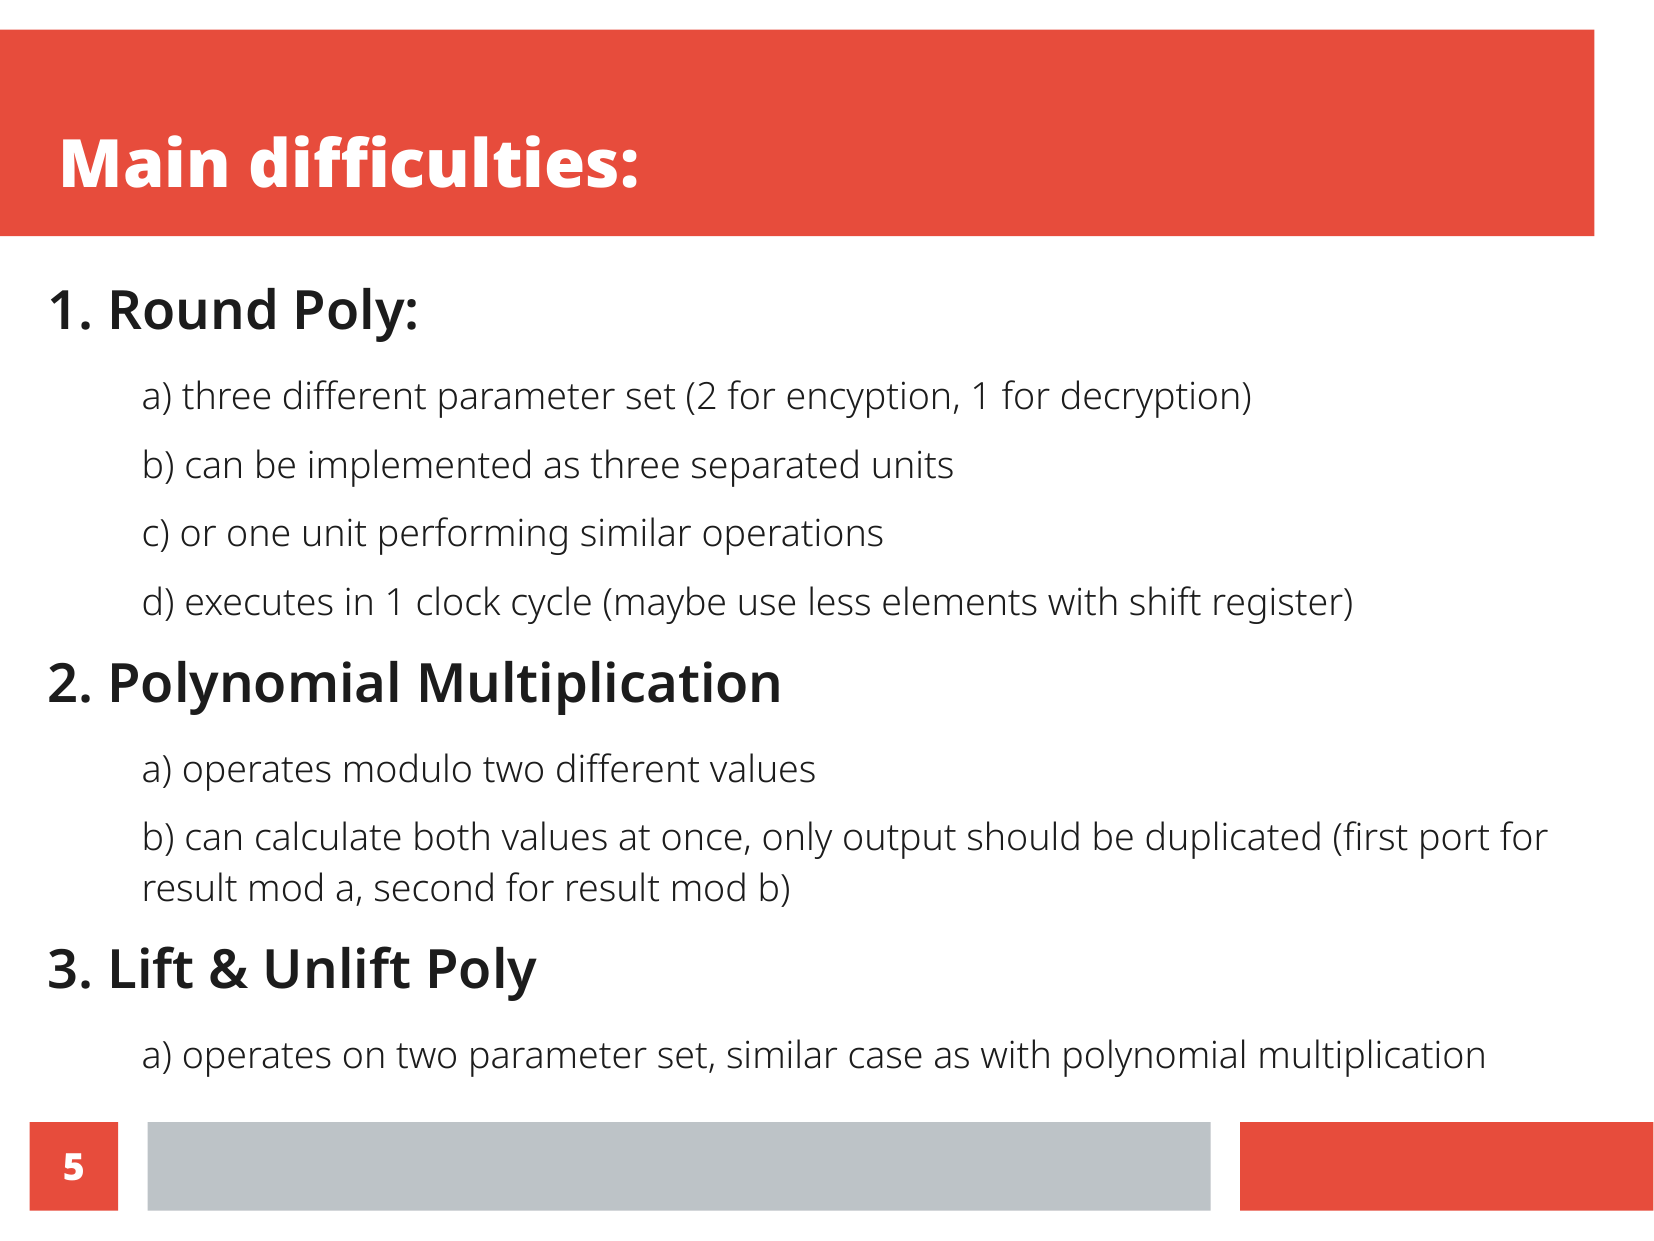

# Main difficulties:
1. Round Poly:
a) three different parameter set (2 for encyption, 1 for decryption)
b) can be implemented as three separated units
c) or one unit performing similar operations
d) executes in 1 clock cycle (maybe use less elements with shift register)
2. Polynomial Multiplication
a) operates modulo two different values
b) can calculate both values at once, only output should be duplicated (first port for result mod a, second for result mod b)
3. Lift & Unlift Poly
a) operates on two parameter set, similar case as with polynomial multiplication
5